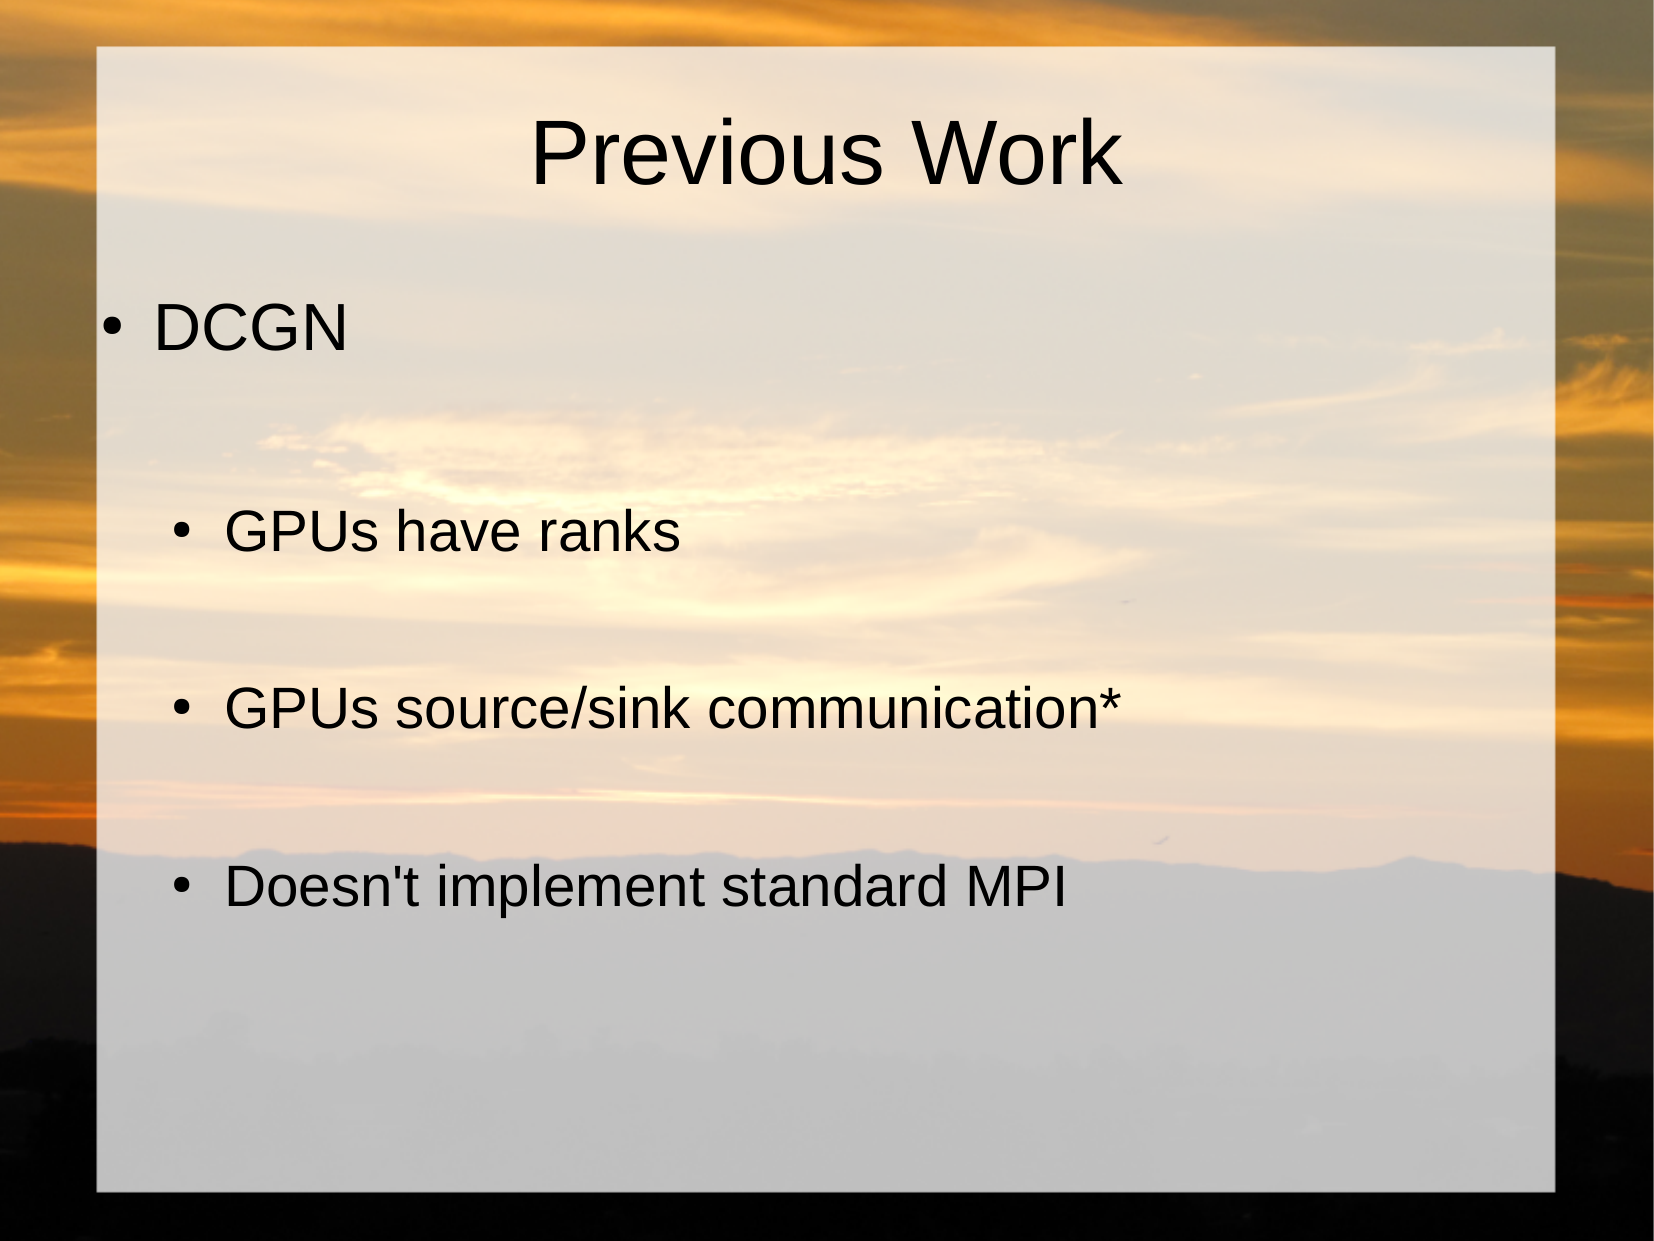

# Previous Work
DCGN
GPUs have ranks
GPUs source/sink communication*
Doesn't implement standard MPI